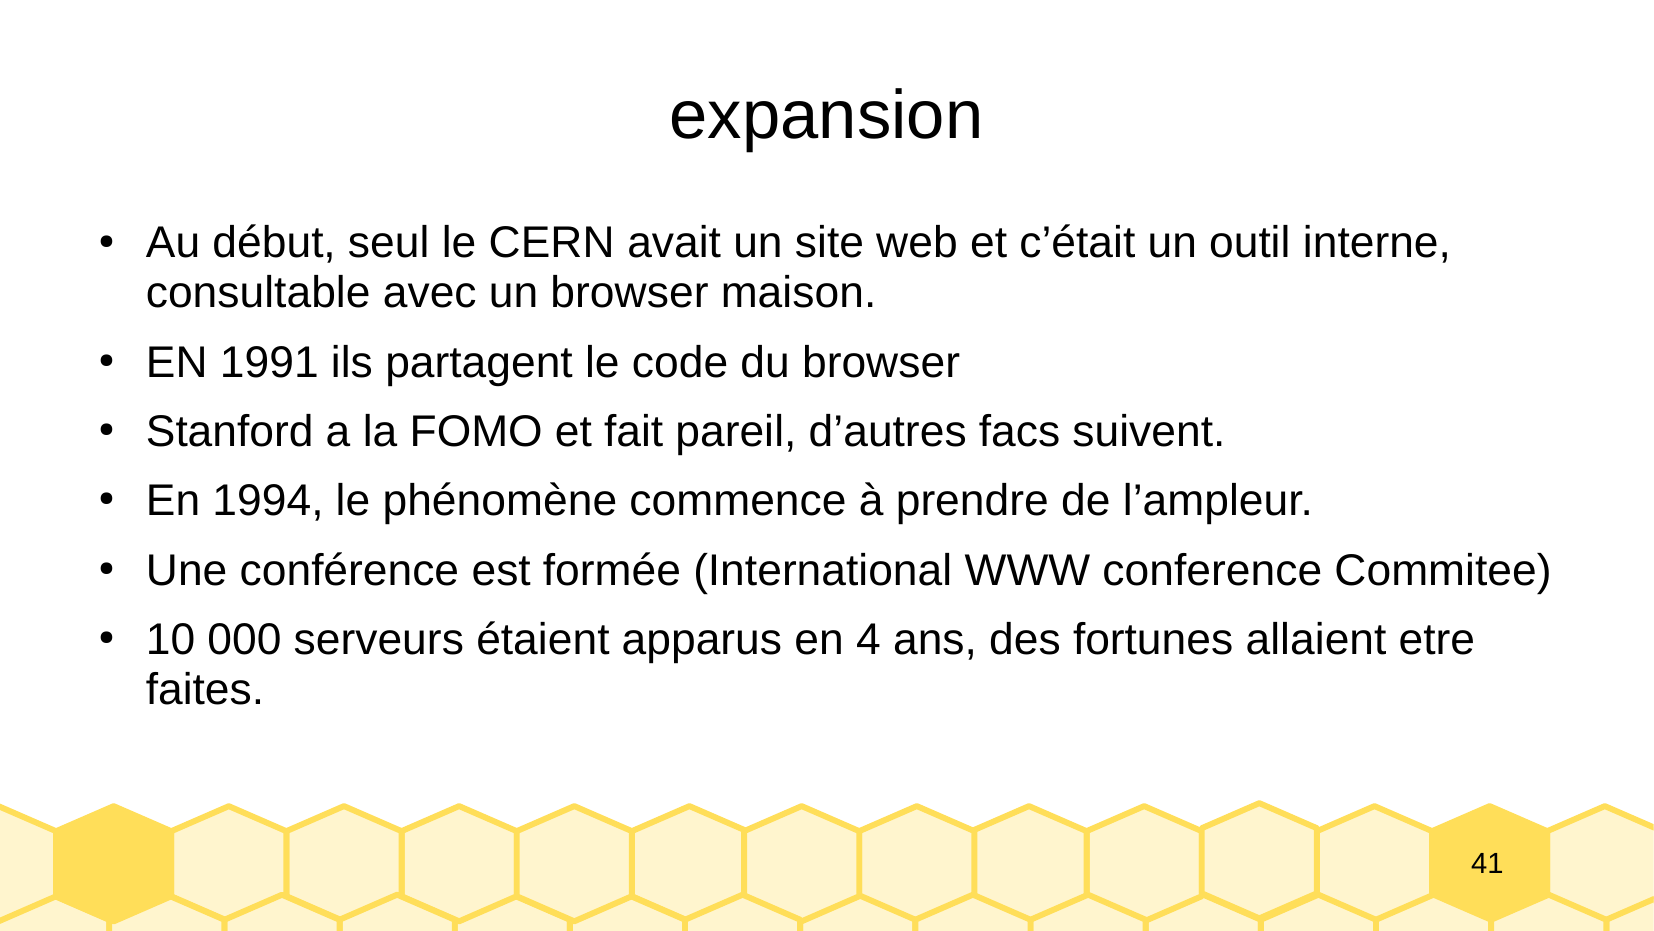

# expansion
Au début, seul le CERN avait un site web et c’était un outil interne, consultable avec un browser maison.
EN 1991 ils partagent le code du browser
Stanford a la FOMO et fait pareil, d’autres facs suivent.
En 1994, le phénomène commence à prendre de l’ampleur.
Une conférence est formée (International WWW conference Commitee)
10 000 serveurs étaient apparus en 4 ans, des fortunes allaient etre faites.